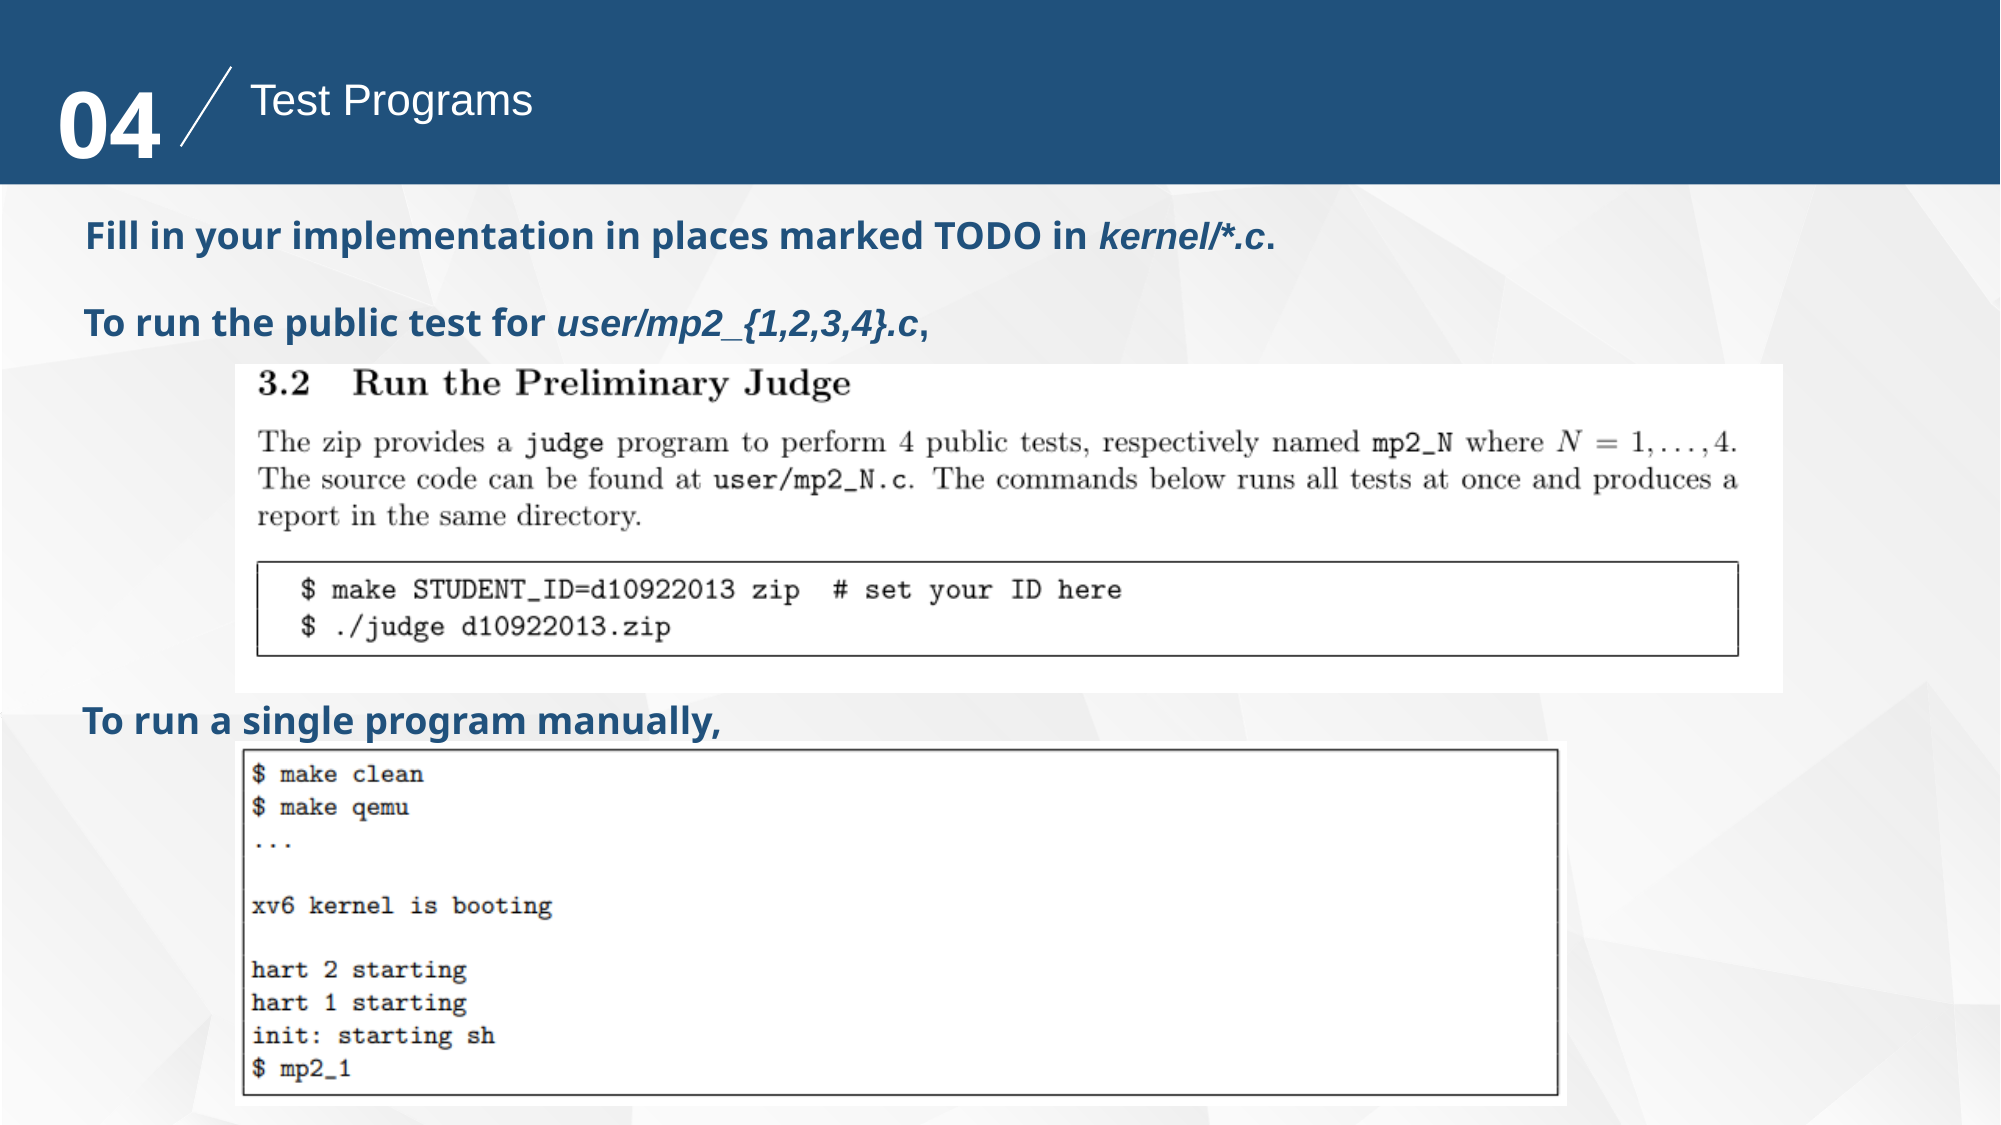

04
# Test Programs
Fill in your implementation in places marked TODO in kernel/*.c.
To run the public test for user/mp2_{1,2,3,4}.c,
To run a single program manually,